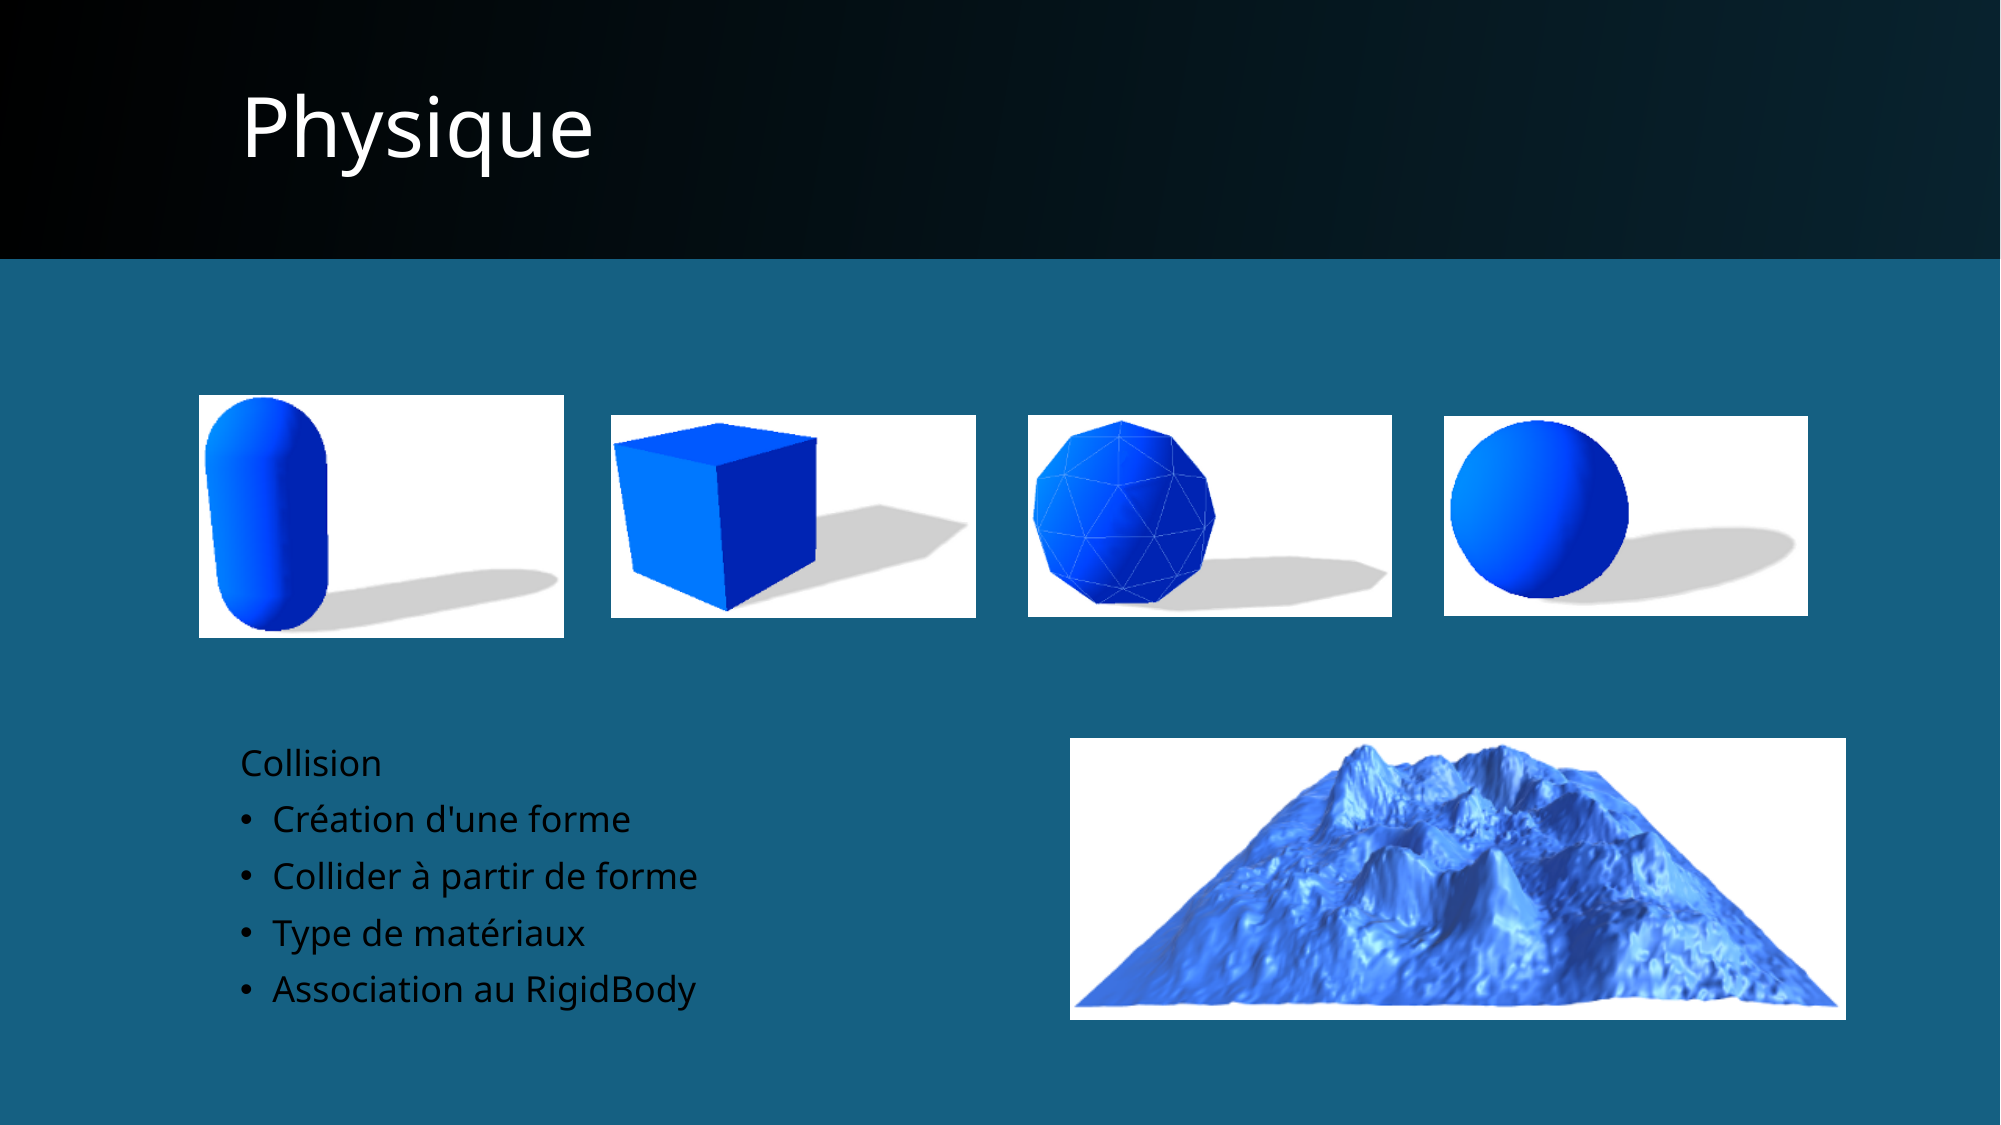

# Physique
Collision
Création d'une forme
Collider à partir de forme
Type de matériaux
Association au RigidBody